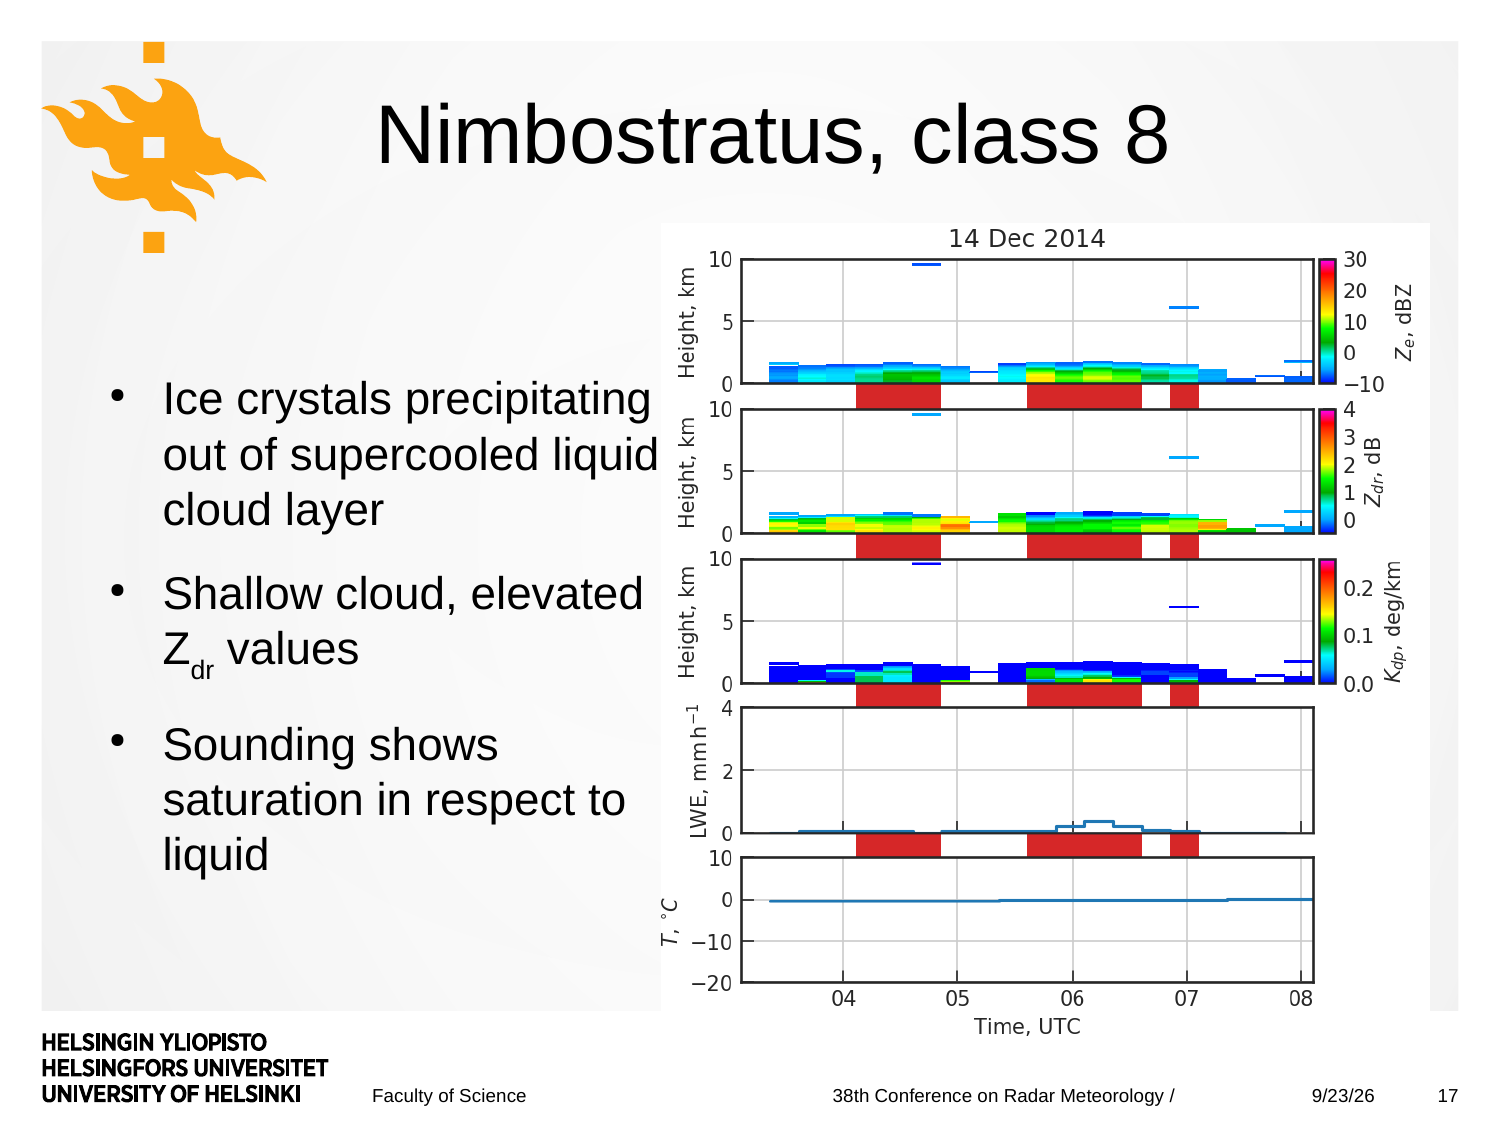

# Nimbostratus, class 8
Ice crystals precipitating out of supercooled liquid cloud layer
Shallow cloud, elevated Zdr values
Sounding shows saturation in respect to liquid
17
alatunniste